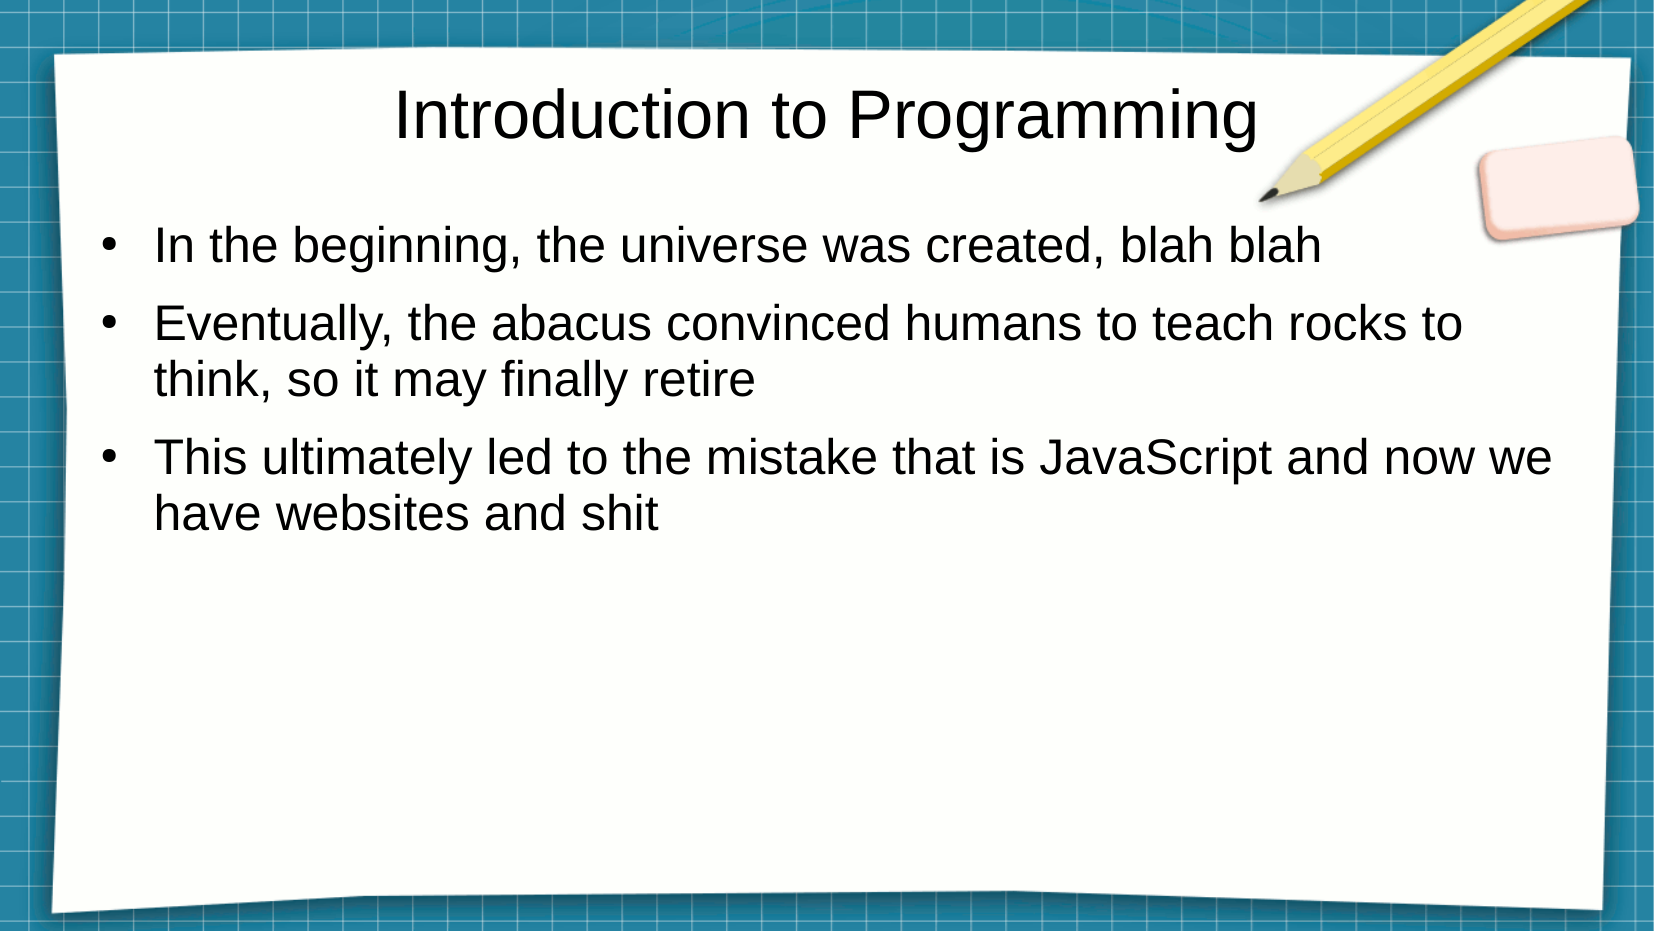

# Introduction to Programming
In the beginning, the universe was created, blah blah
Eventually, the abacus convinced humans to teach rocks to think, so it may finally retire
This ultimately led to the mistake that is JavaScript and now we have websites and shit